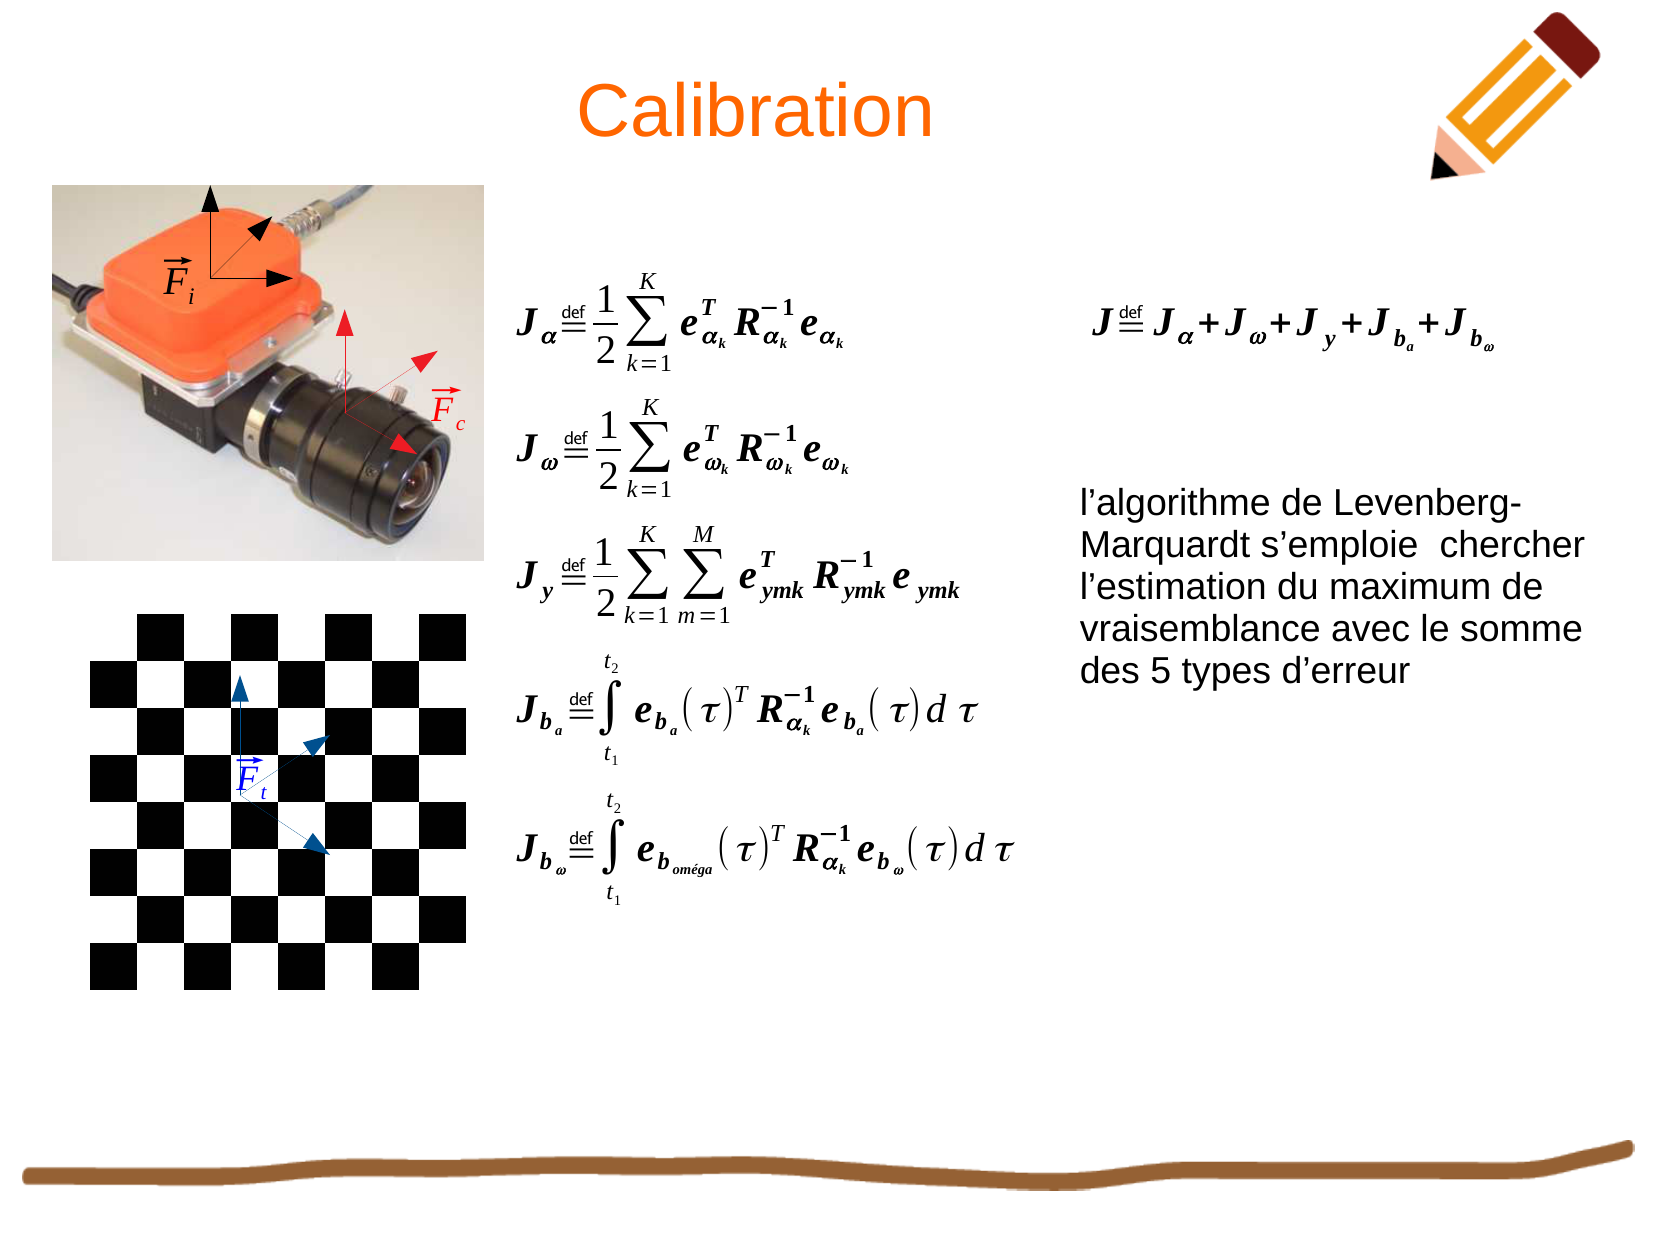

# Calibration
l’algorithme de Levenberg-Marquardt s’emploie chercher l’estimation du maximum de vraisemblance avec le somme des 5 types d’erreur